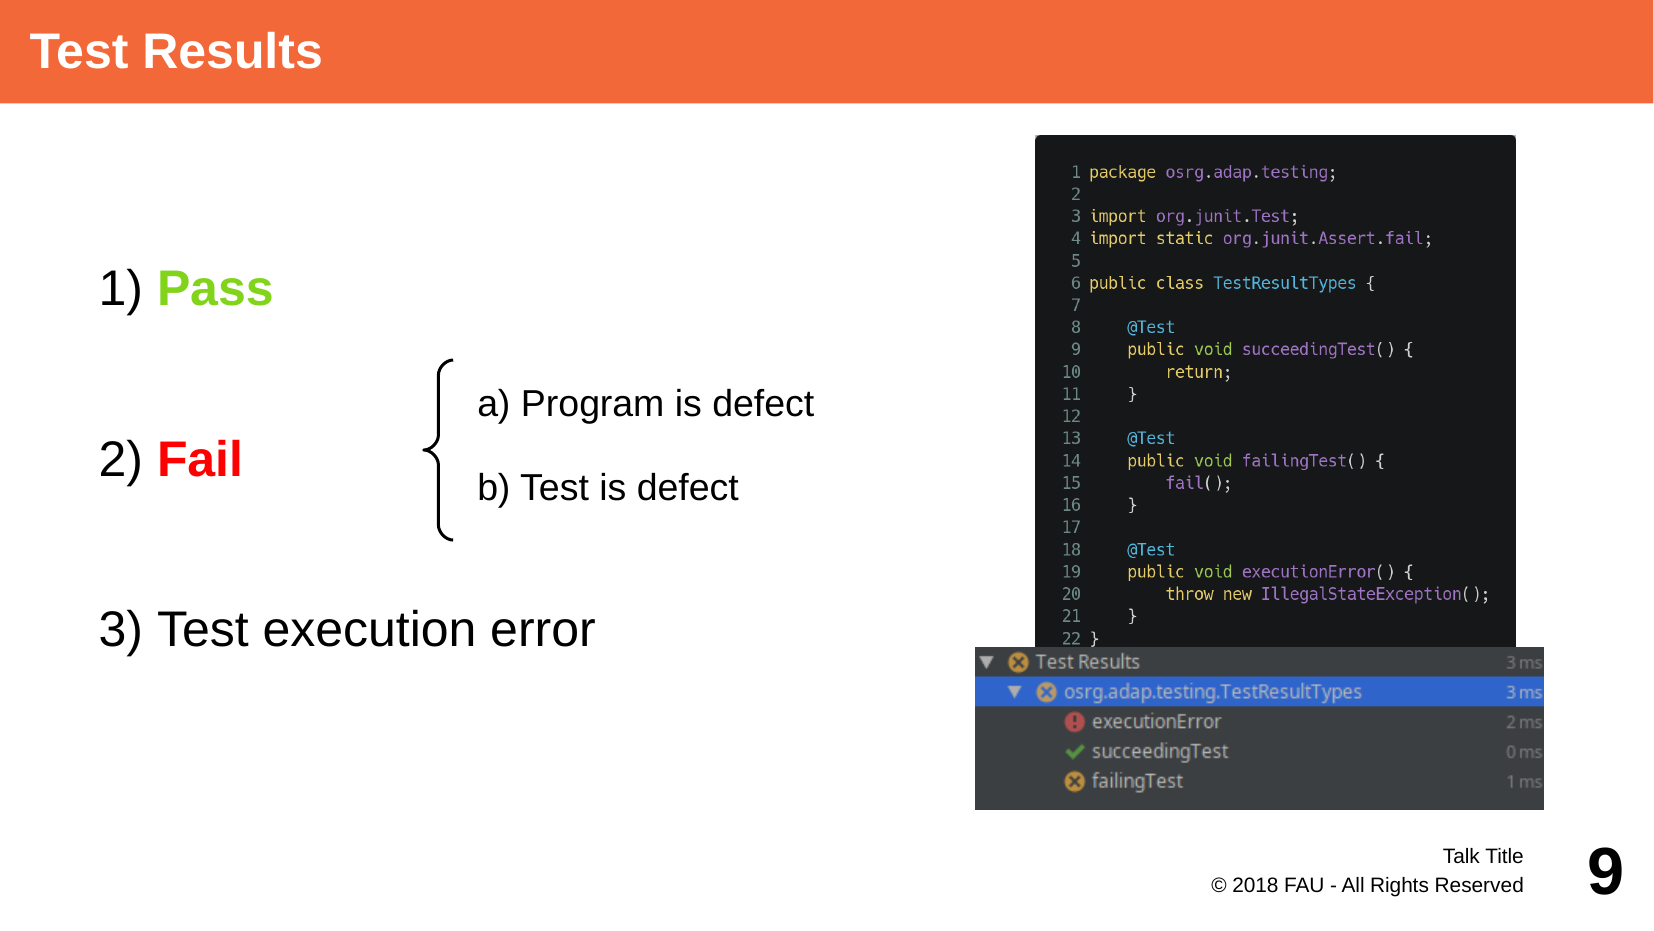

# Test Results
 Pass
 Fail
 Test execution error
a) Program is defect
b) Test is defect
Talk Title
9
© 2018 FAU - All Rights Reserved